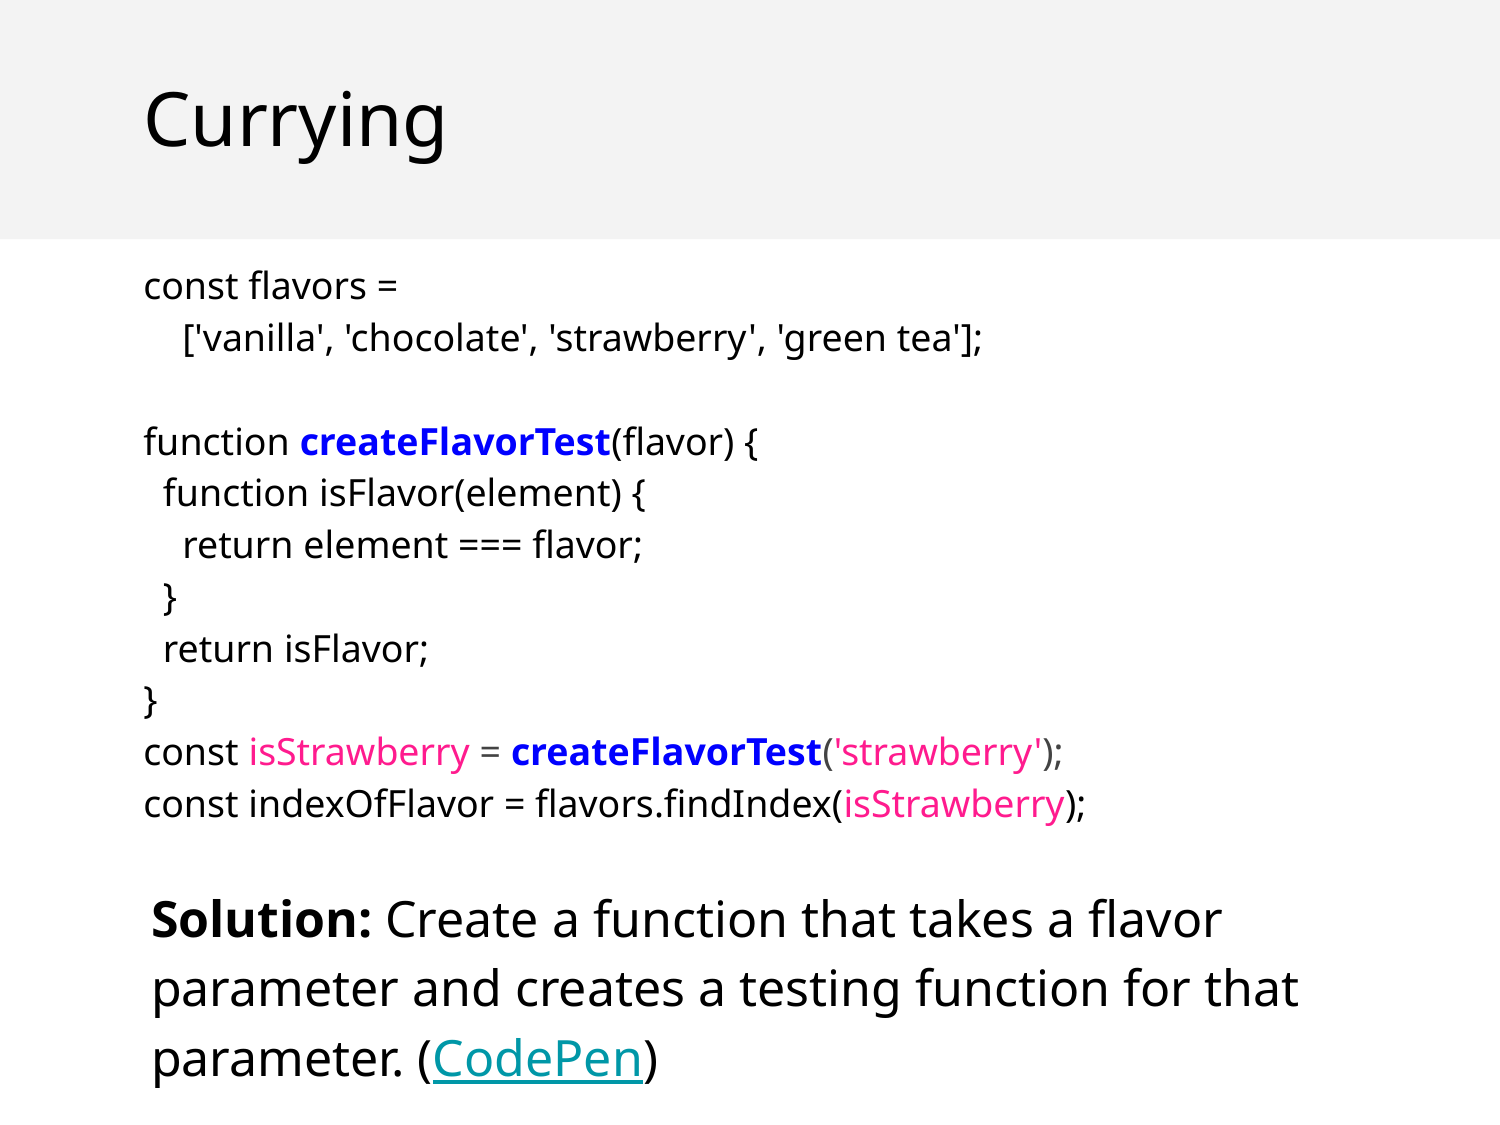

# Currying
const flavors =
 ['vanilla', 'chocolate', 'strawberry', 'green tea'];
function createFlavorTest(flavor) {
 function isFlavor(element) {
 return element === flavor;
 }
 return isFlavor;
}
const isStrawberry = createFlavorTest('strawberry');
const indexOfFlavor = flavors.findIndex(isStrawberry);
Solution: Create a function that takes a flavor parameter and creates a testing function for that parameter. (CodePen)